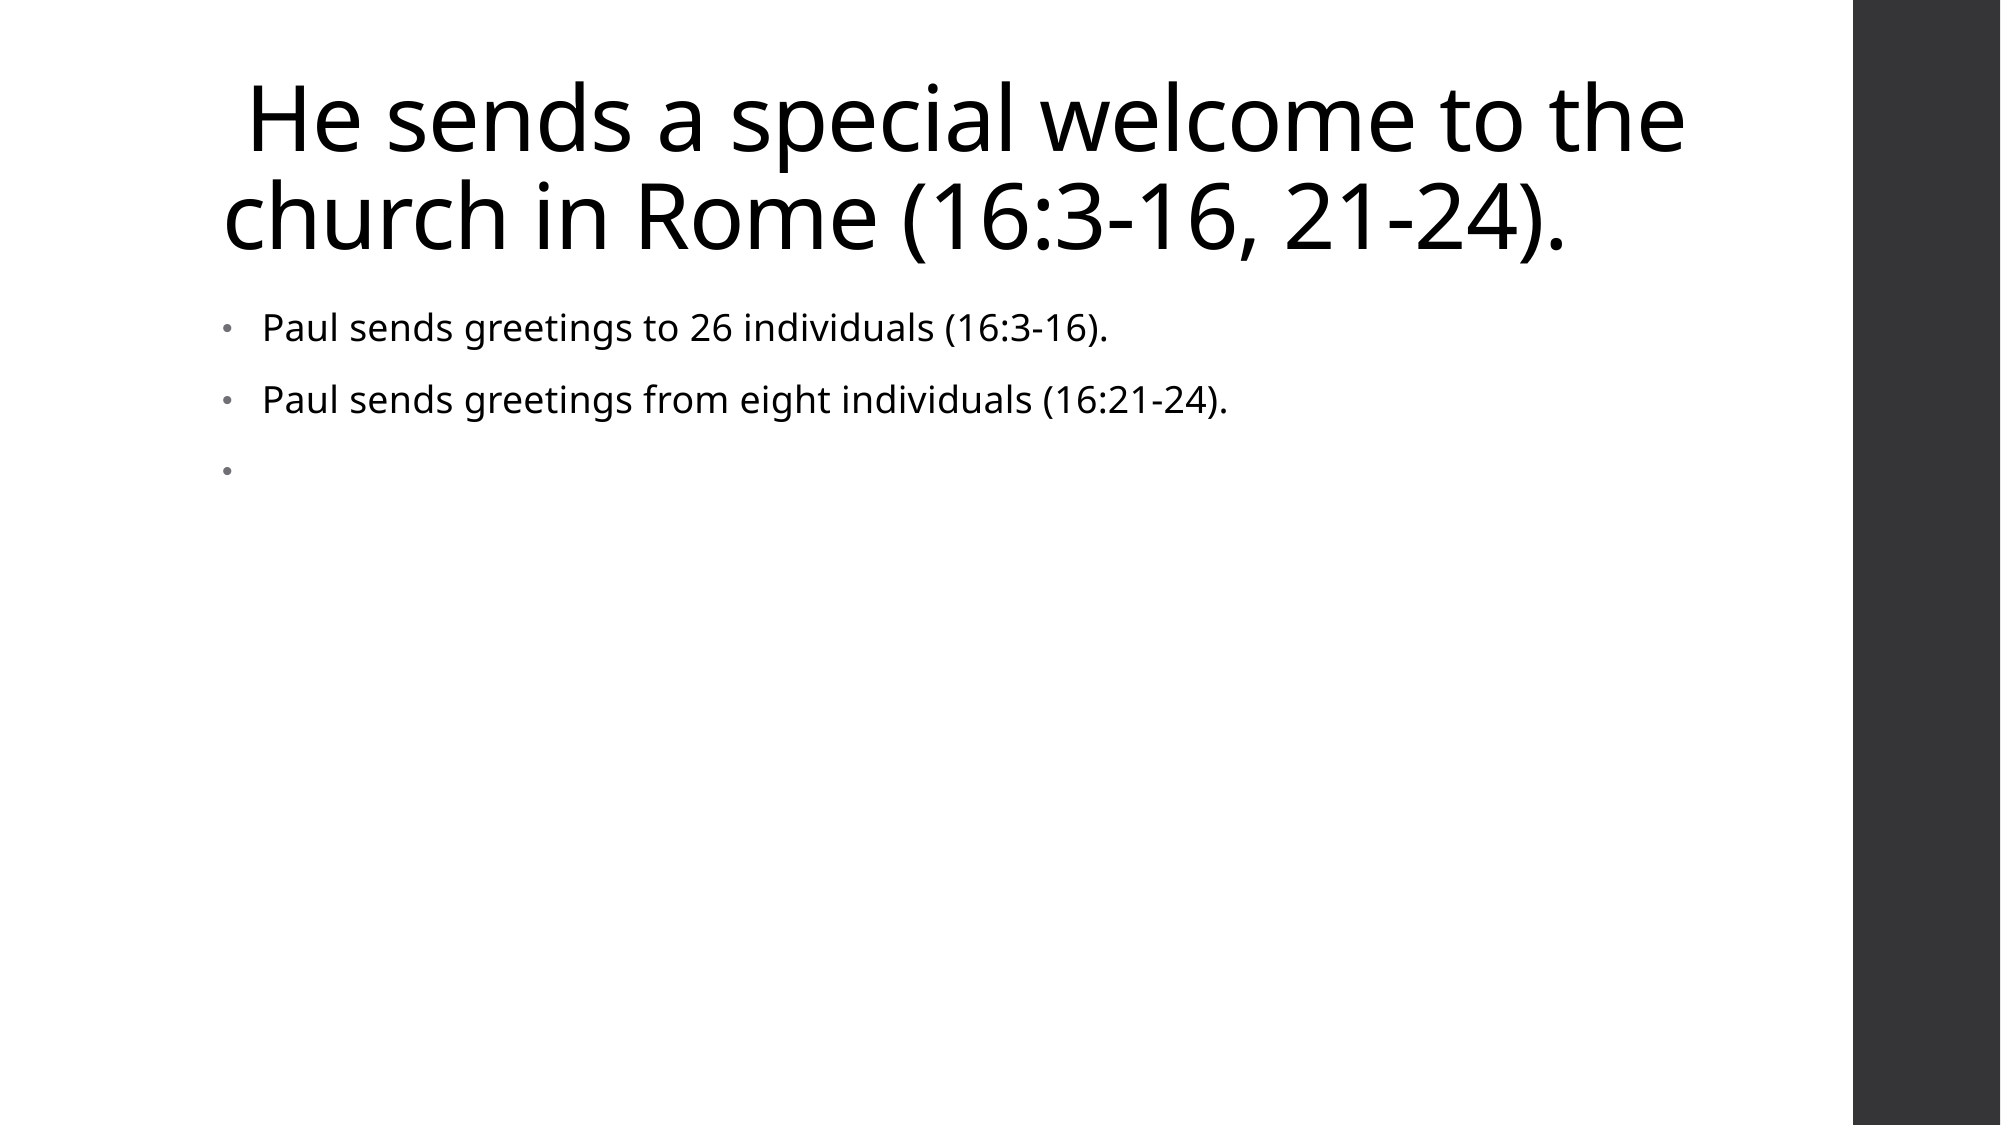

# He sends a special welcome to the church in Rome (16:3-16, 21-24).
 Paul sends greetings to 26 individuals (16:3-16).
 Paul sends greetings from eight individuals (16:21-24).